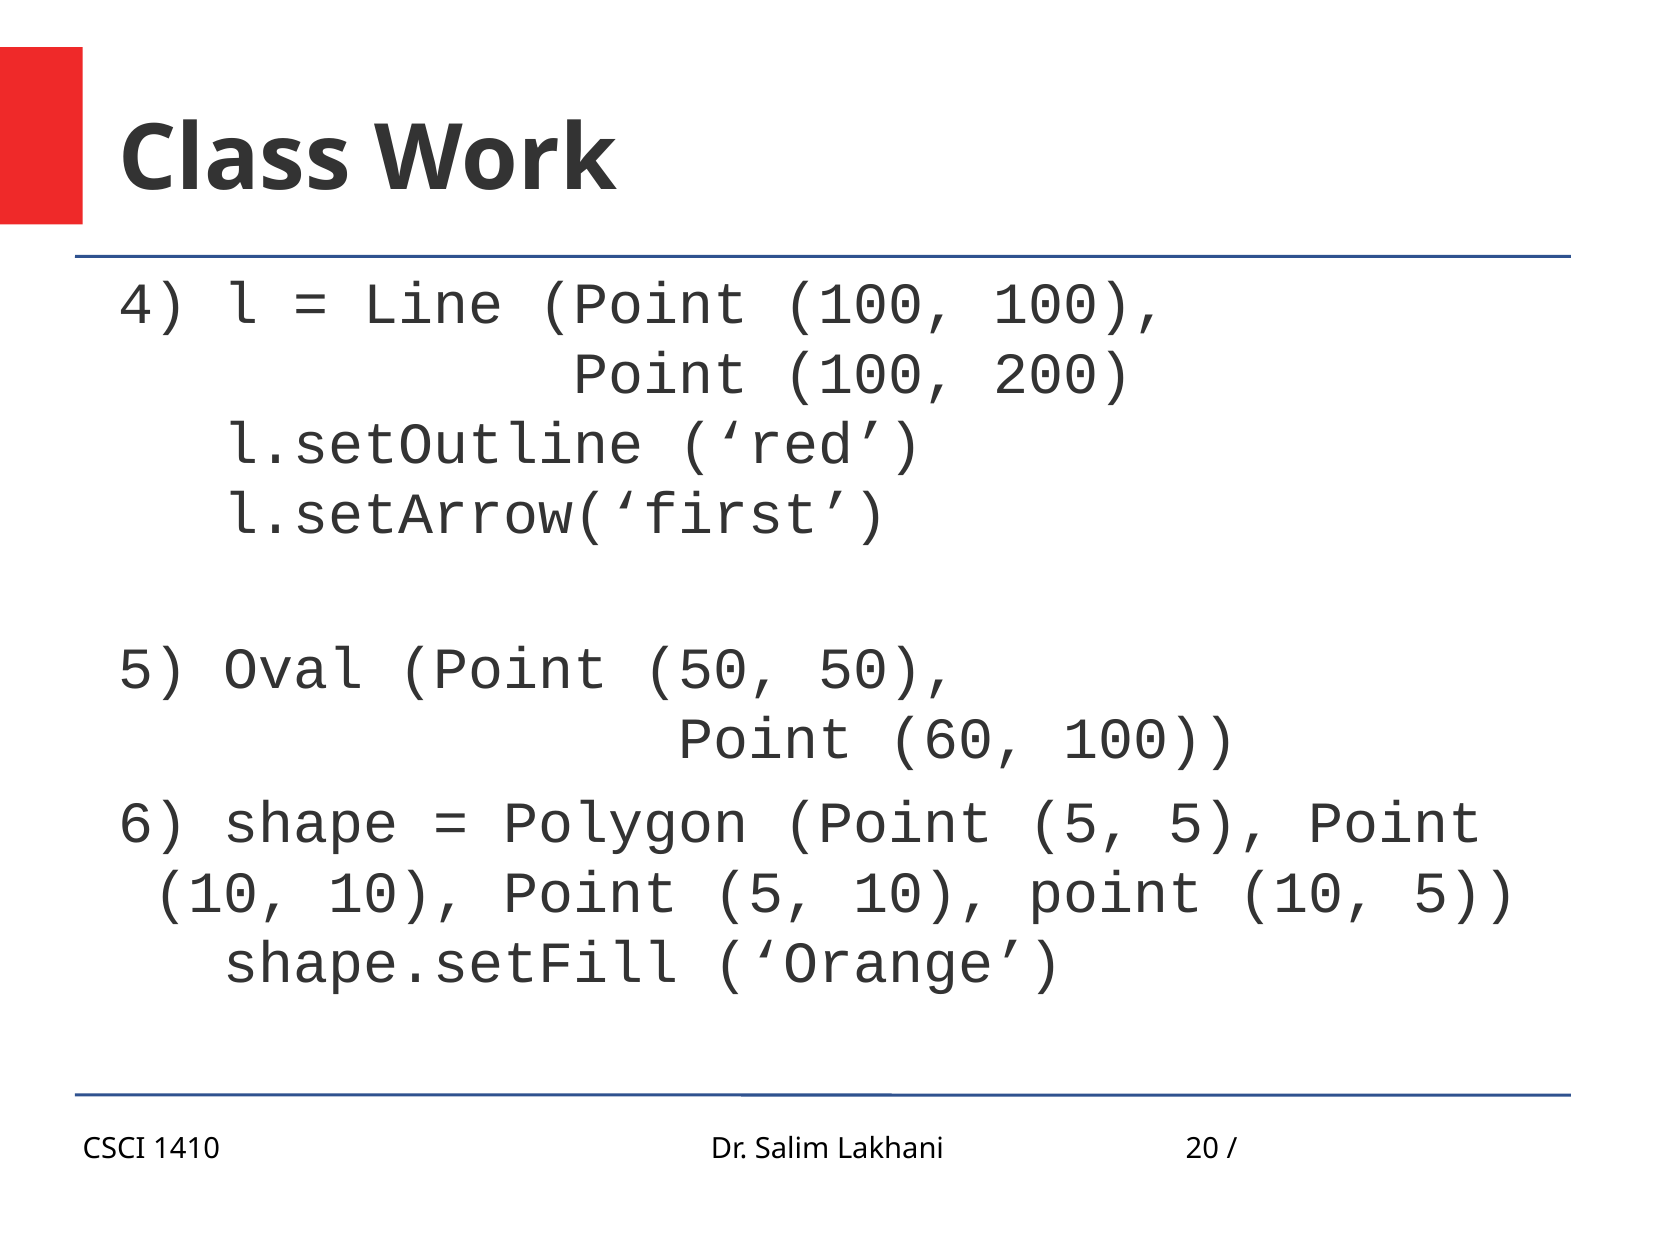

# Class Work
4) l = Line (Point (100, 100),
 Point (100, 200)
 l.setOutline (‘red’)
 l.setArrow(‘first’)
5) Oval (Point (50, 50),
 Point (60, 100))
6) shape = Polygon (Point (5, 5), Point (10, 10), Point (5, 10), point (10, 5))
 shape.setFill (‘Orange’)
CSCI 1410
Dr. Salim Lakhani